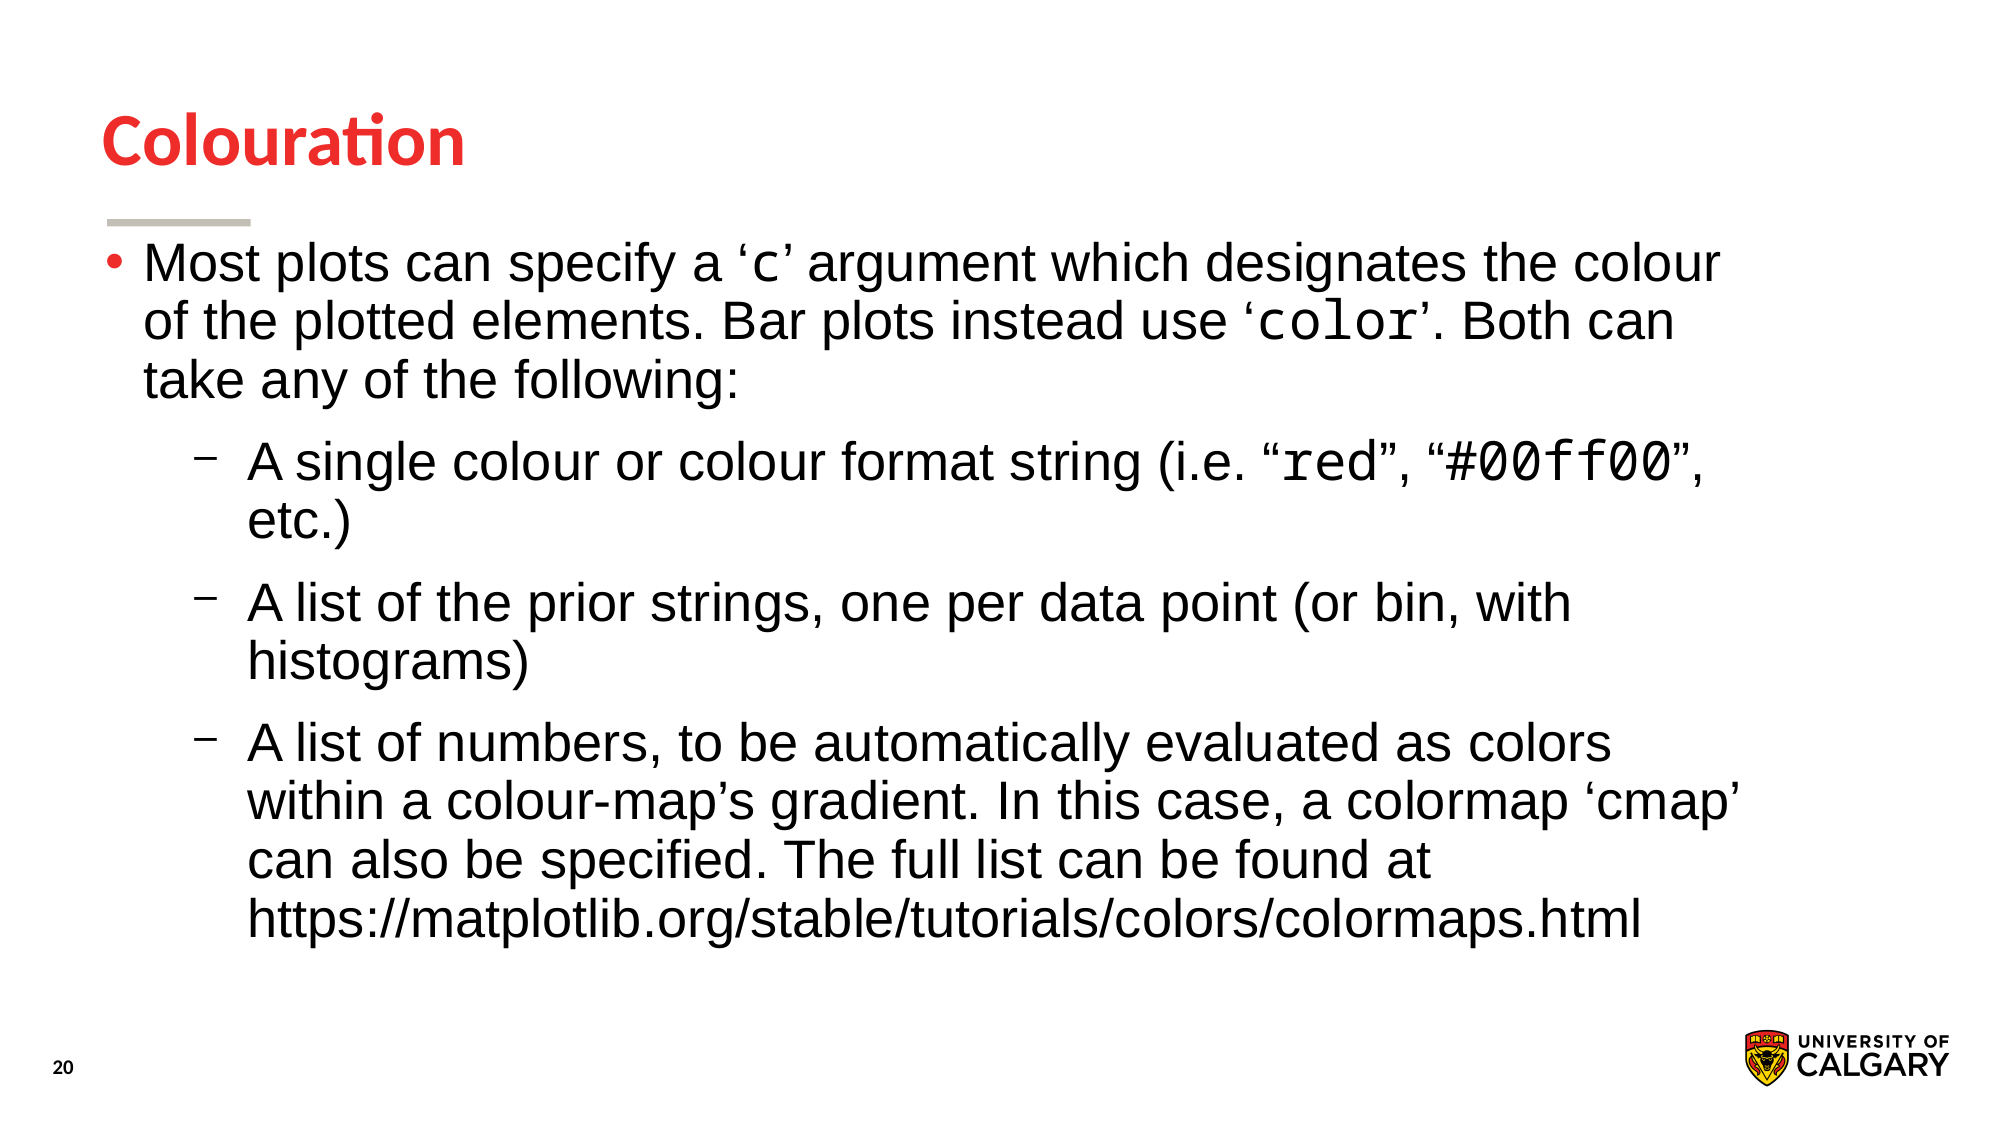

# Colouration
Most plots can specify a ‘c’ argument which designates the colour of the plotted elements. Bar plots instead use ‘color’. Both can take any of the following:
A single colour or colour format string (i.e. “red”, “#00ff00”, etc.)
A list of the prior strings, one per data point (or bin, with histograms)
A list of numbers, to be automatically evaluated as colors within a colour-map’s gradient. In this case, a colormap ‘cmap’ can also be specified. The full list can be found at https://matplotlib.org/stable/tutorials/colors/colormaps.html